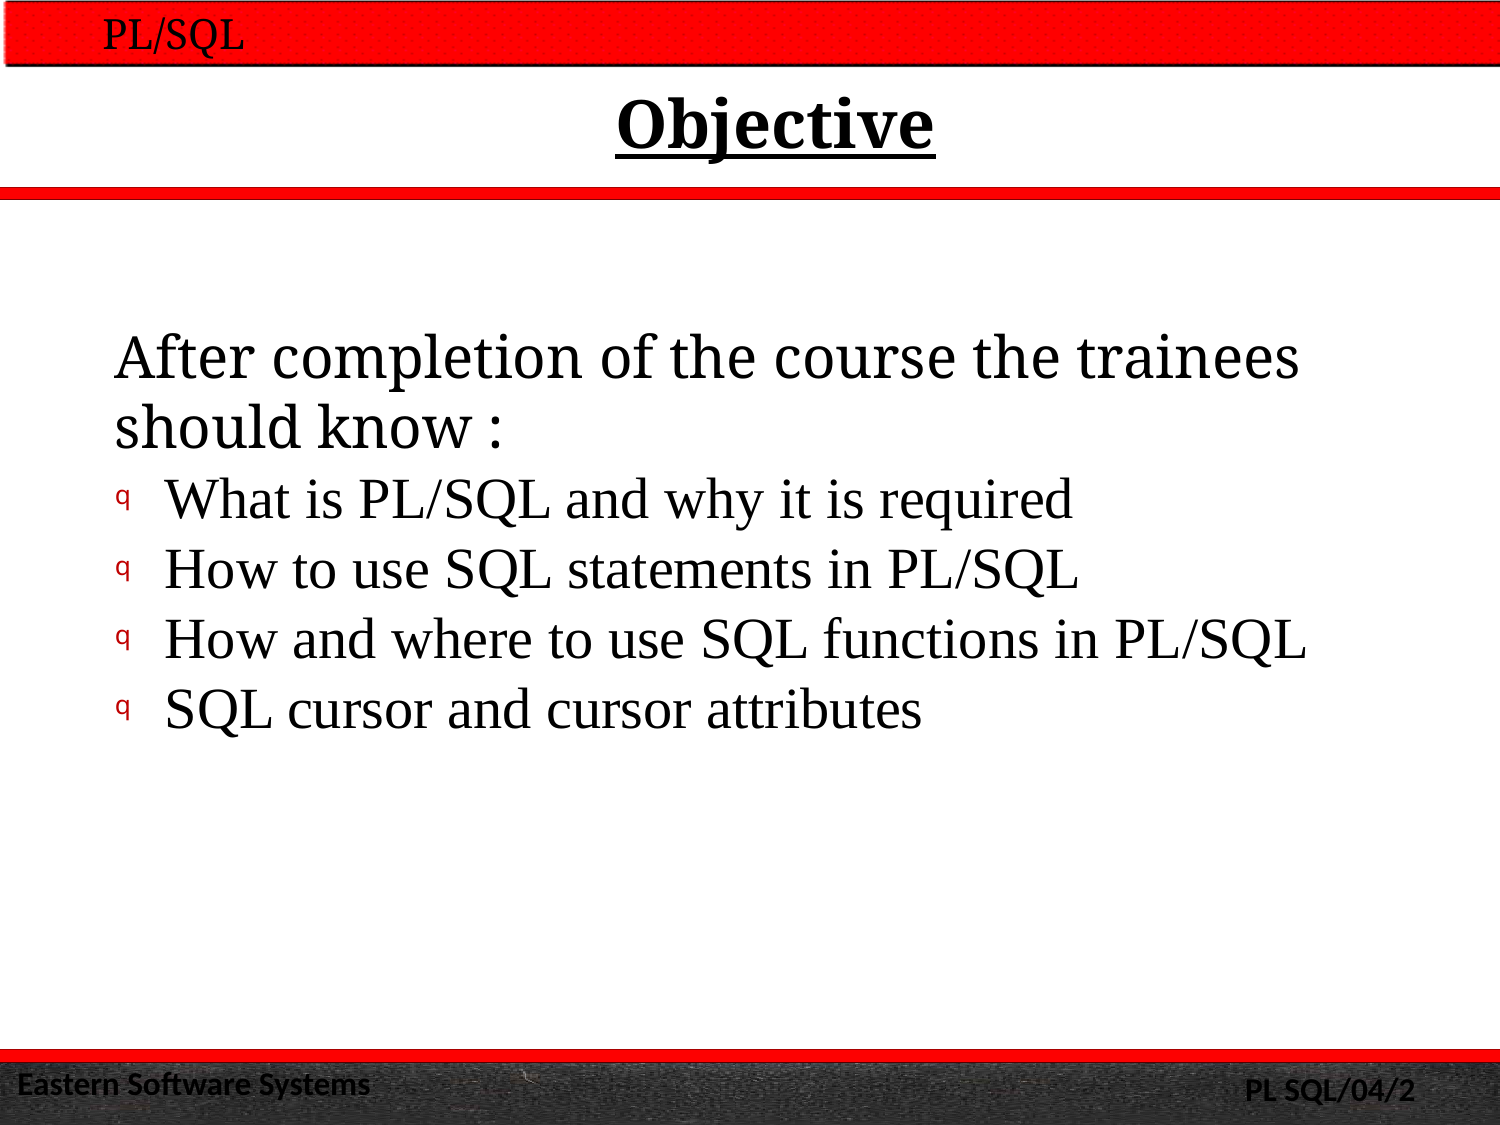

PL/SQL
 Objective
After completion of the course the trainees should know :
 What is PL/SQL and why it is required
 How to use SQL statements in PL/SQL
 How and where to use SQL functions in PL/SQL
 SQL cursor and cursor attributes
Eastern Software Systems
				 PL SQL/04/2